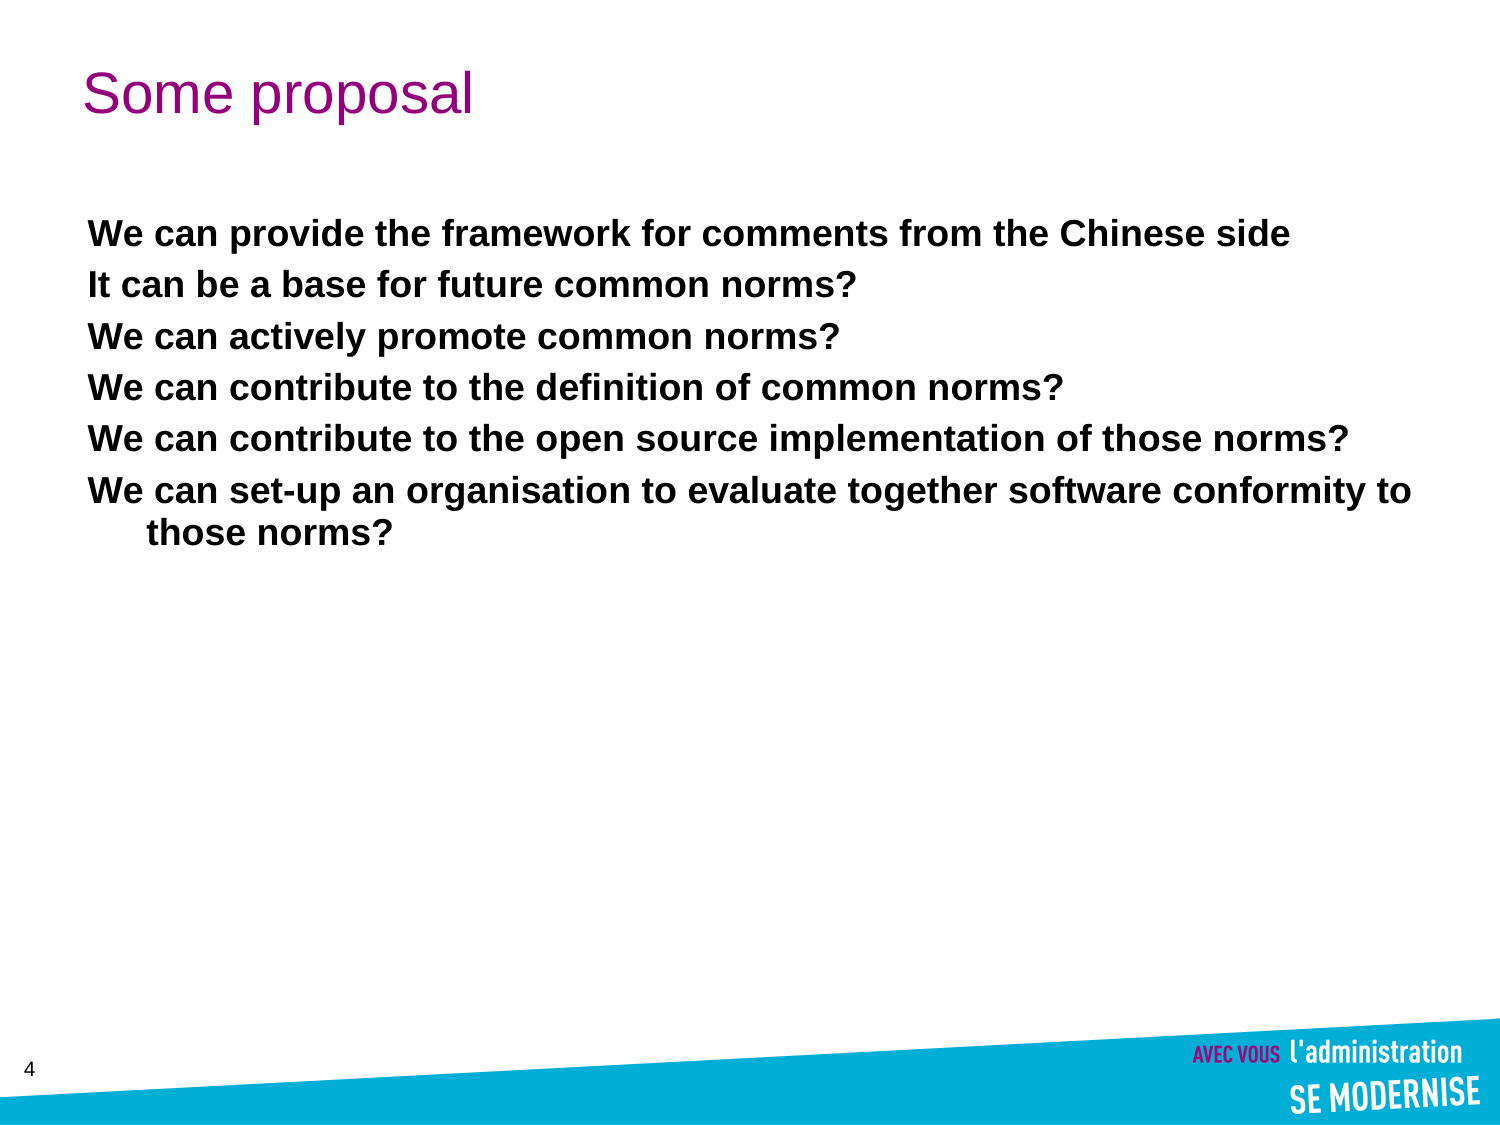

# Some proposal
We can provide the framework for comments from the Chinese side
It can be a base for future common norms?
We can actively promote common norms?
We can contribute to the definition of common norms?
We can contribute to the open source implementation of those norms?
We can set-up an organisation to evaluate together software conformity to those norms?